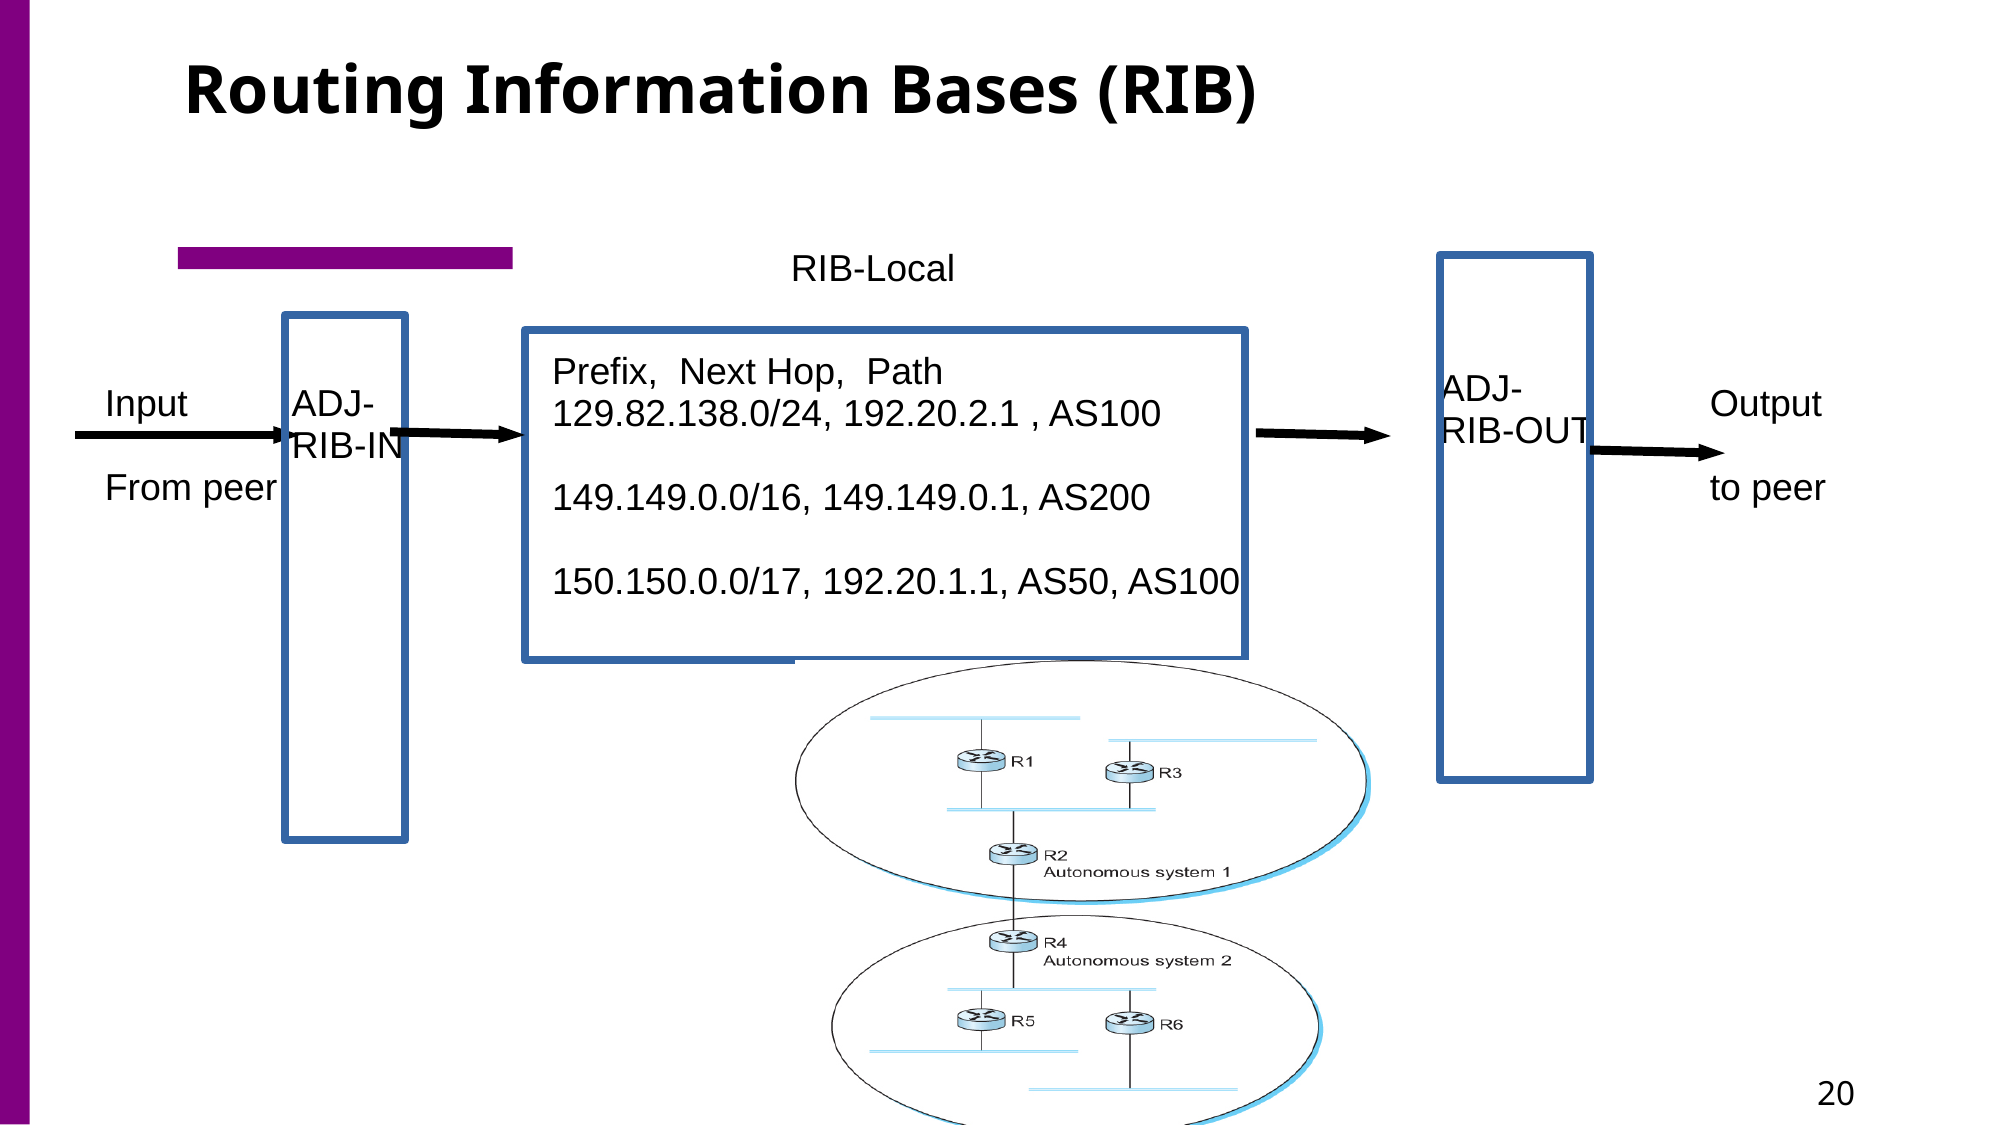

# Routing Information Bases (RIB)
RIB-Local
Prefix, Next Hop, Path
129.82.138.0/24, 192.20.2.1 , AS100
149.149.0.0/16, 149.149.0.1, AS200
150.150.0.0/17, 192.20.1.1, AS50, AS100
ADJ-
RIB-OUT
Input
From peer
ADJ-
RIB-IN
Output
to peer